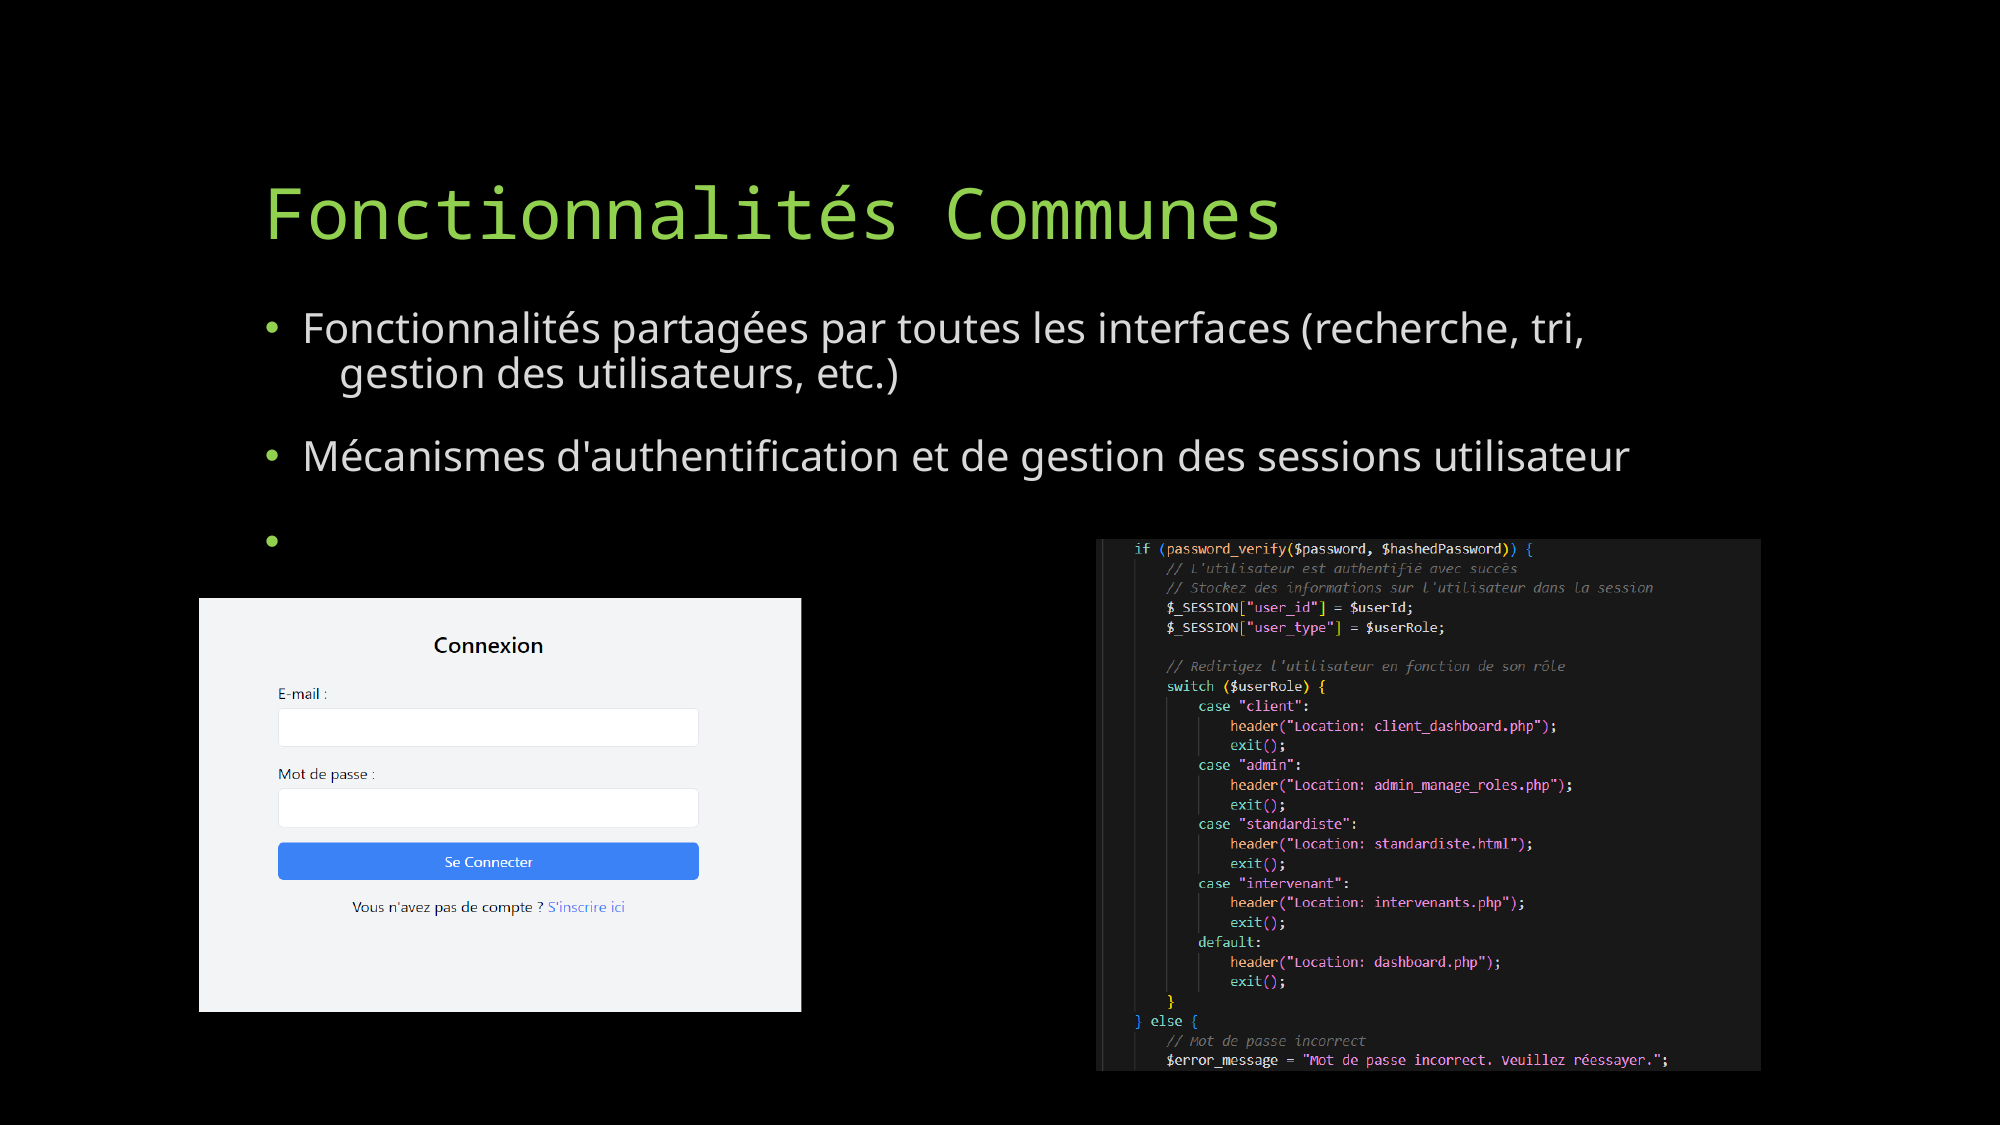

# Fonctionnalités Communes
Fonctionnalités partagées par toutes les interfaces (recherche, tri, gestion des utilisateurs, etc.)
Mécanismes d'authentification et de gestion des sessions utilisateur